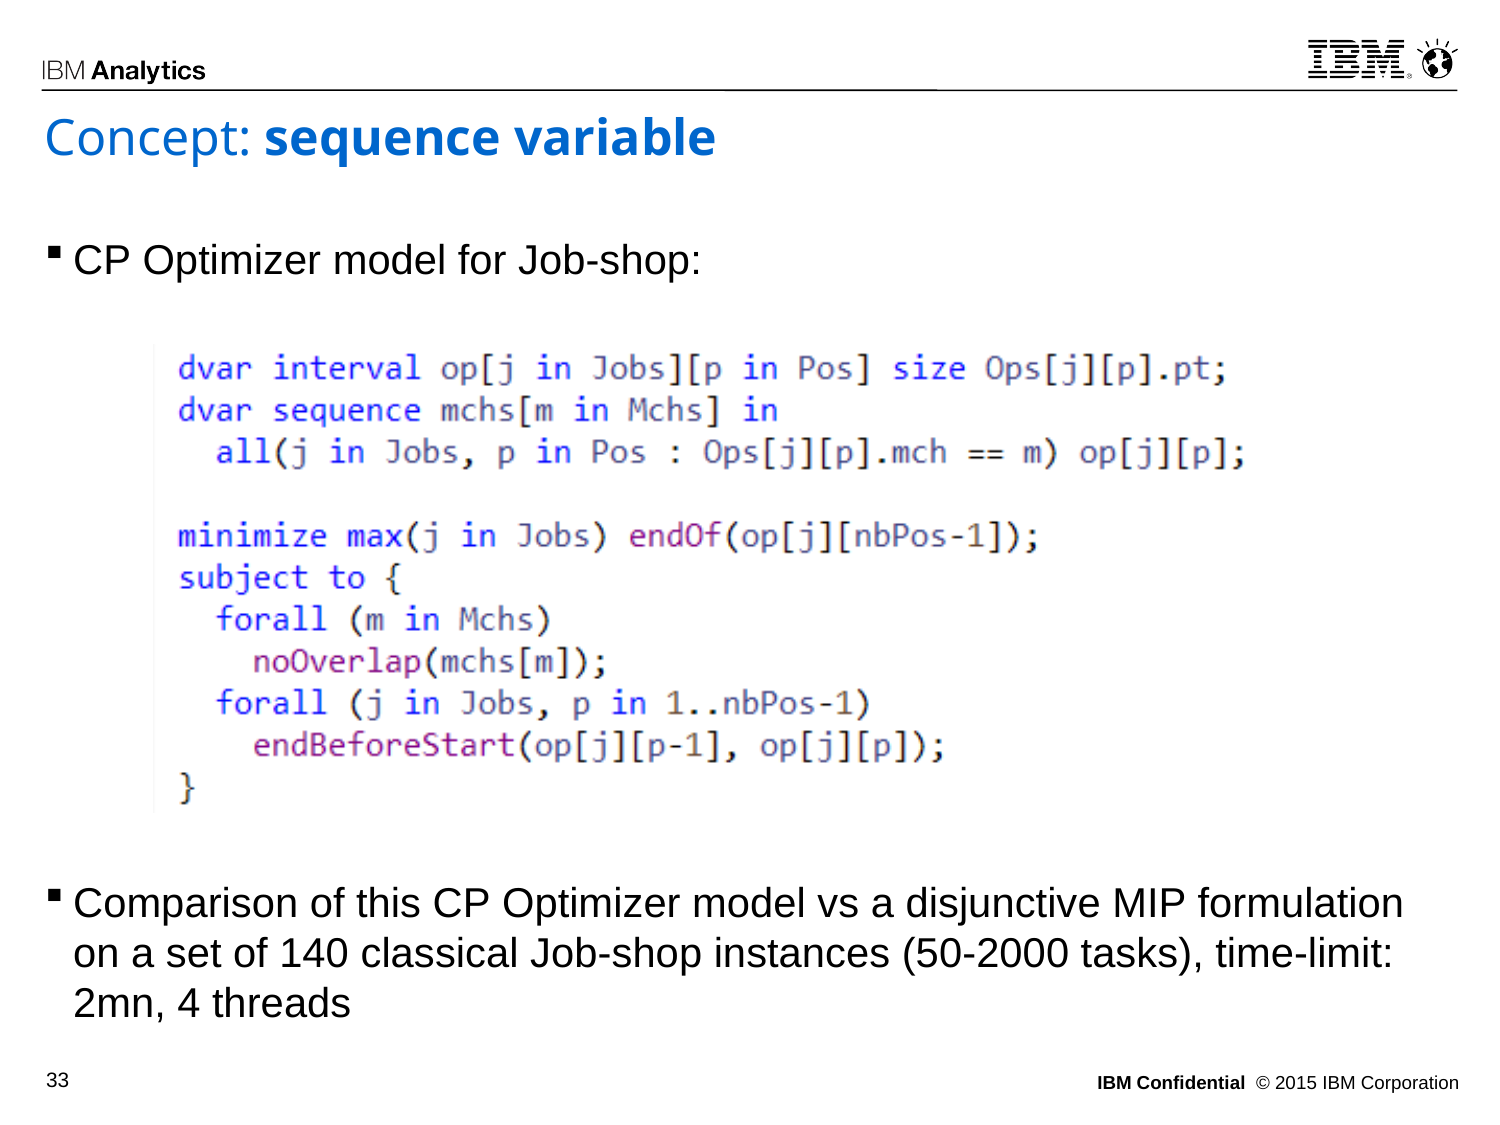

# Concept: sequence variable
CP Optimizer model for Job-shop:
Comparison of this CP Optimizer model vs a disjunctive MIP formulation on a set of 140 classical Job-shop instances (50-2000 tasks), time-limit: 2mn, 4 threads